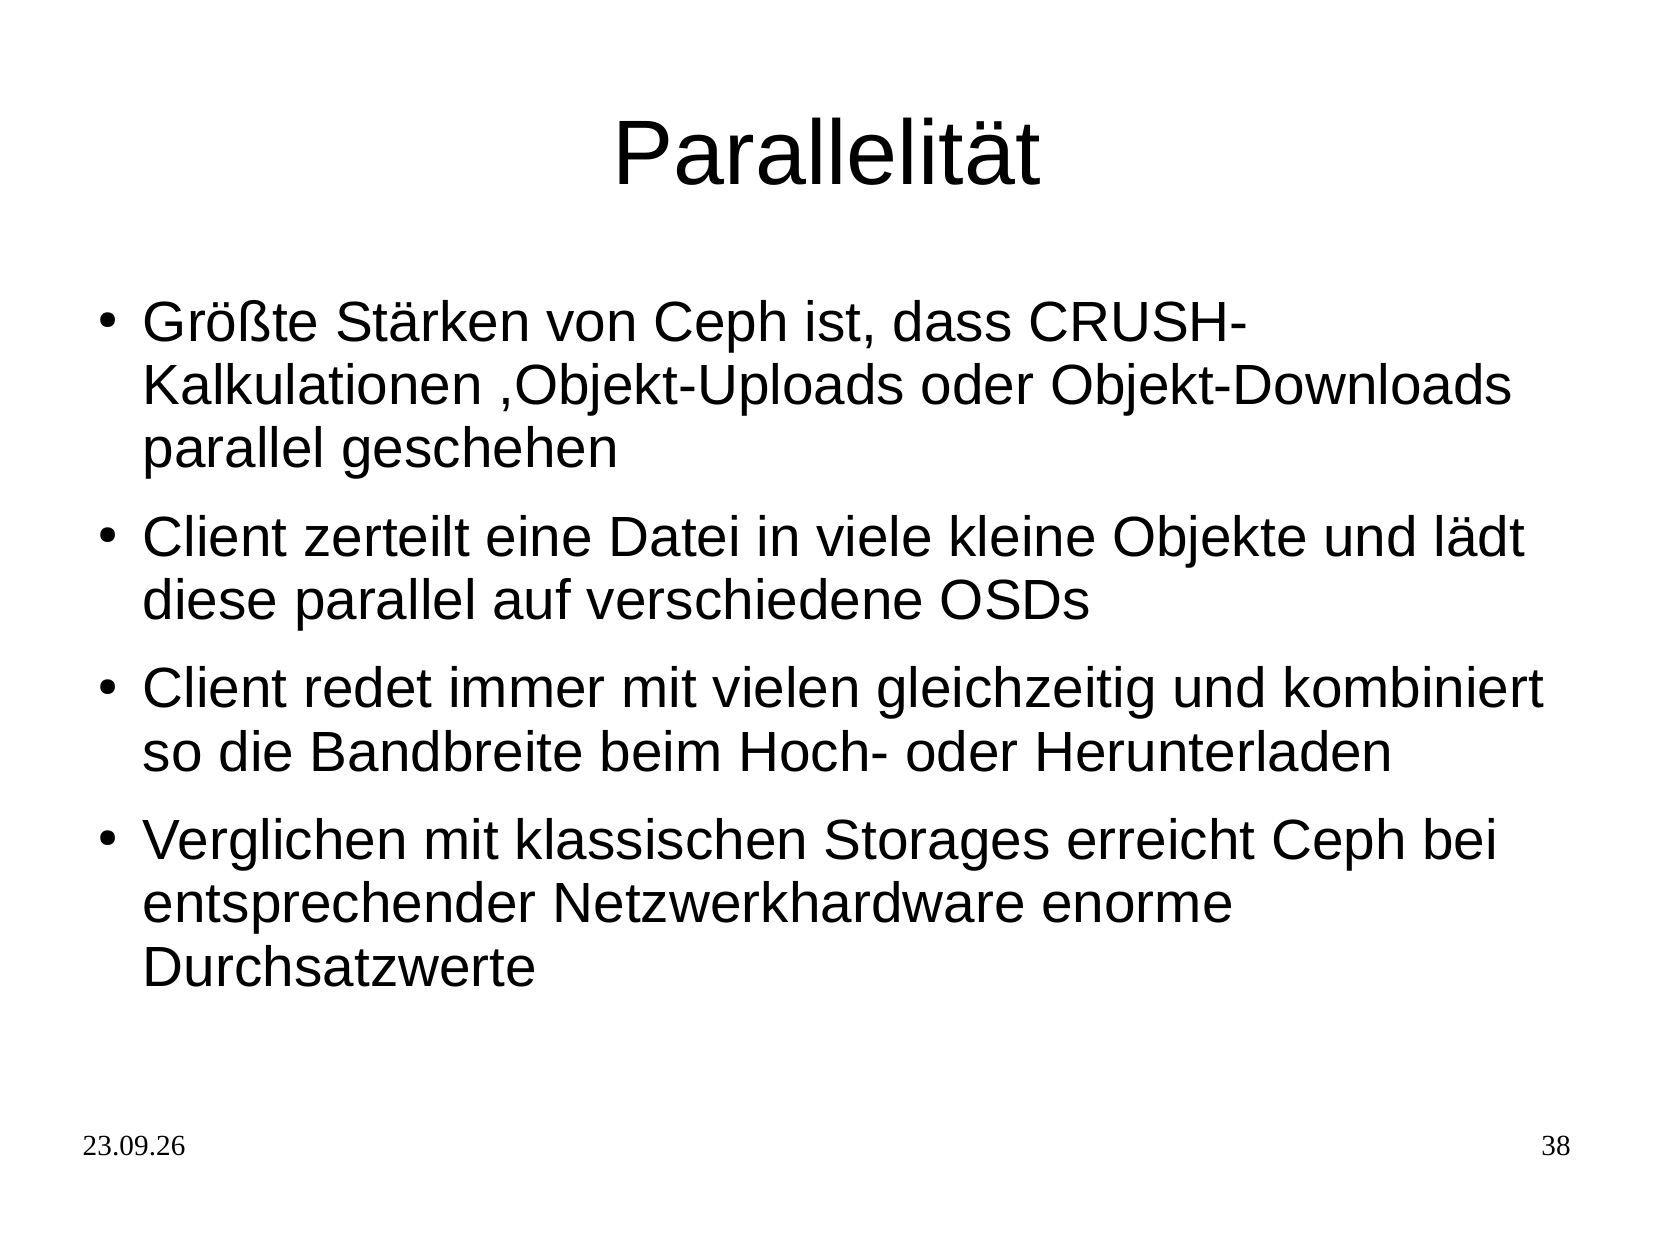

# Parallelität
Größte Stärken von Ceph ist, dass CRUSH-Kalkulationen ,Objekt-Uploads oder Objekt-Downloads parallel geschehen
Client zerteilt eine Datei in viele kleine Objekte und lädt diese parallel auf verschiedene OSDs
Client redet immer mit vielen gleichzeitig und kombiniert so die Bandbreite beim Hoch- oder Herunterladen
Verglichen mit klassischen Storages erreicht Ceph bei entsprechender Netzwerkhardware enorme Durchsatzwerte
38